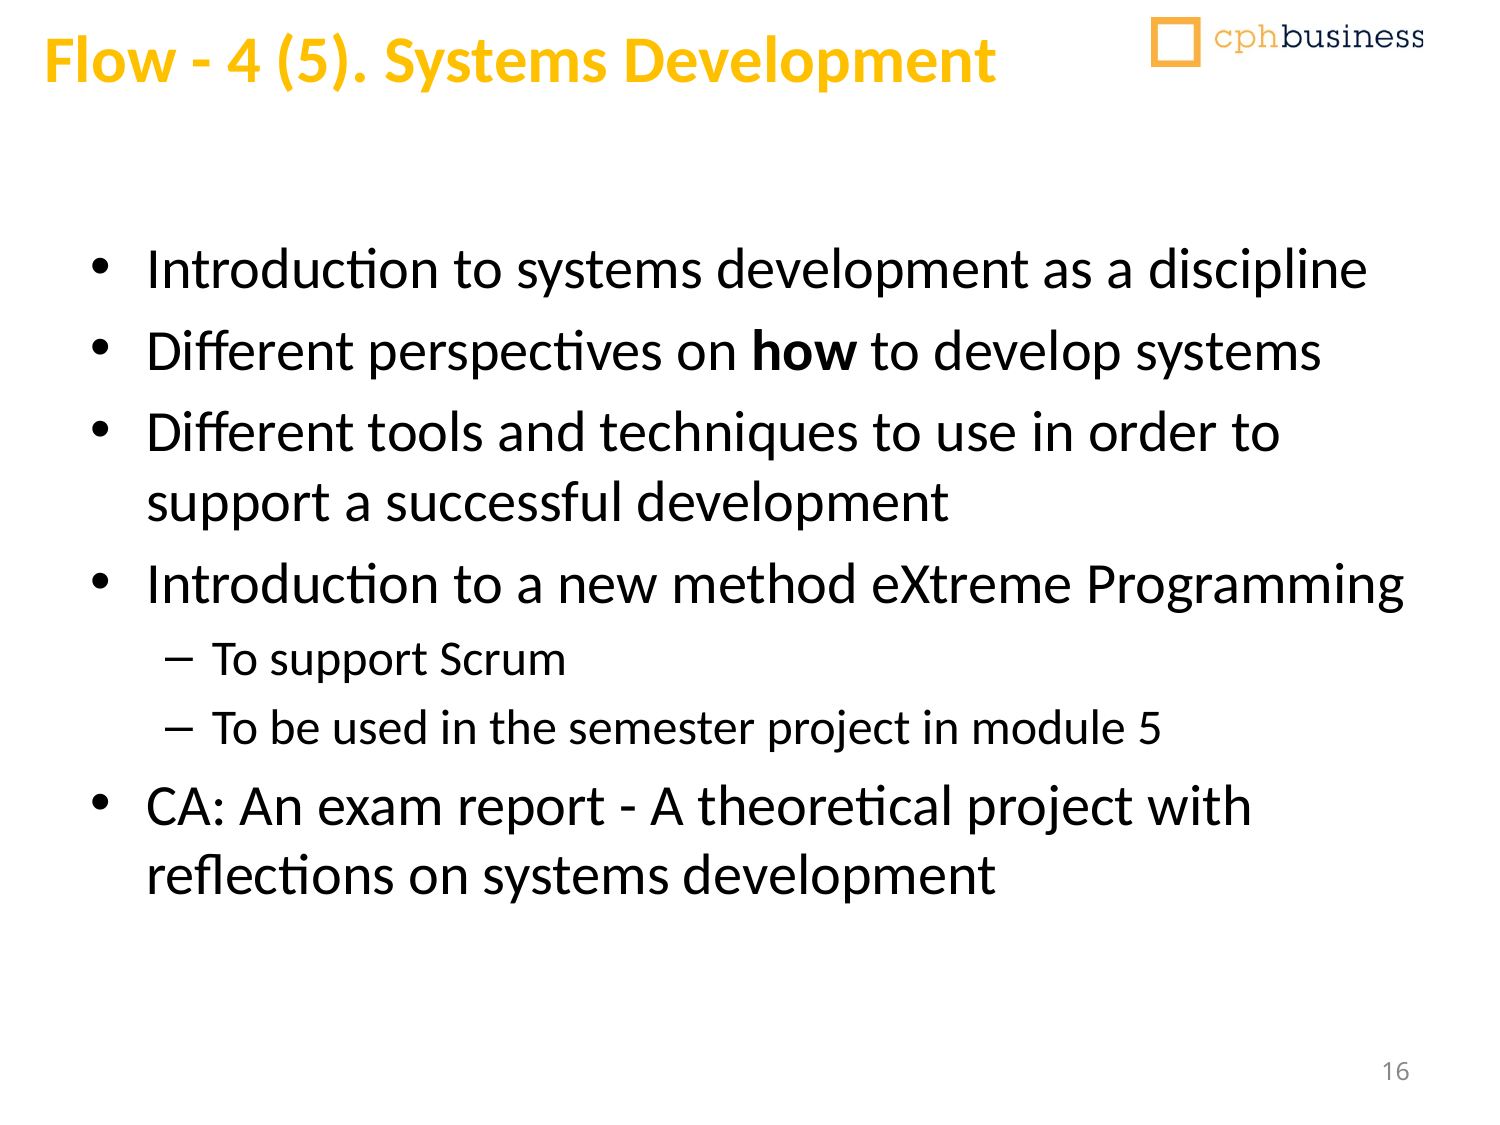

# Flow - 4 (5). Systems Development
Introduction to systems development as a discipline
Different perspectives on how to develop systems
Different tools and techniques to use in order to support a successful development
Introduction to a new method eXtreme Programming
To support Scrum
To be used in the semester project in module 5
CA: An exam report - A theoretical project with reflections on systems development